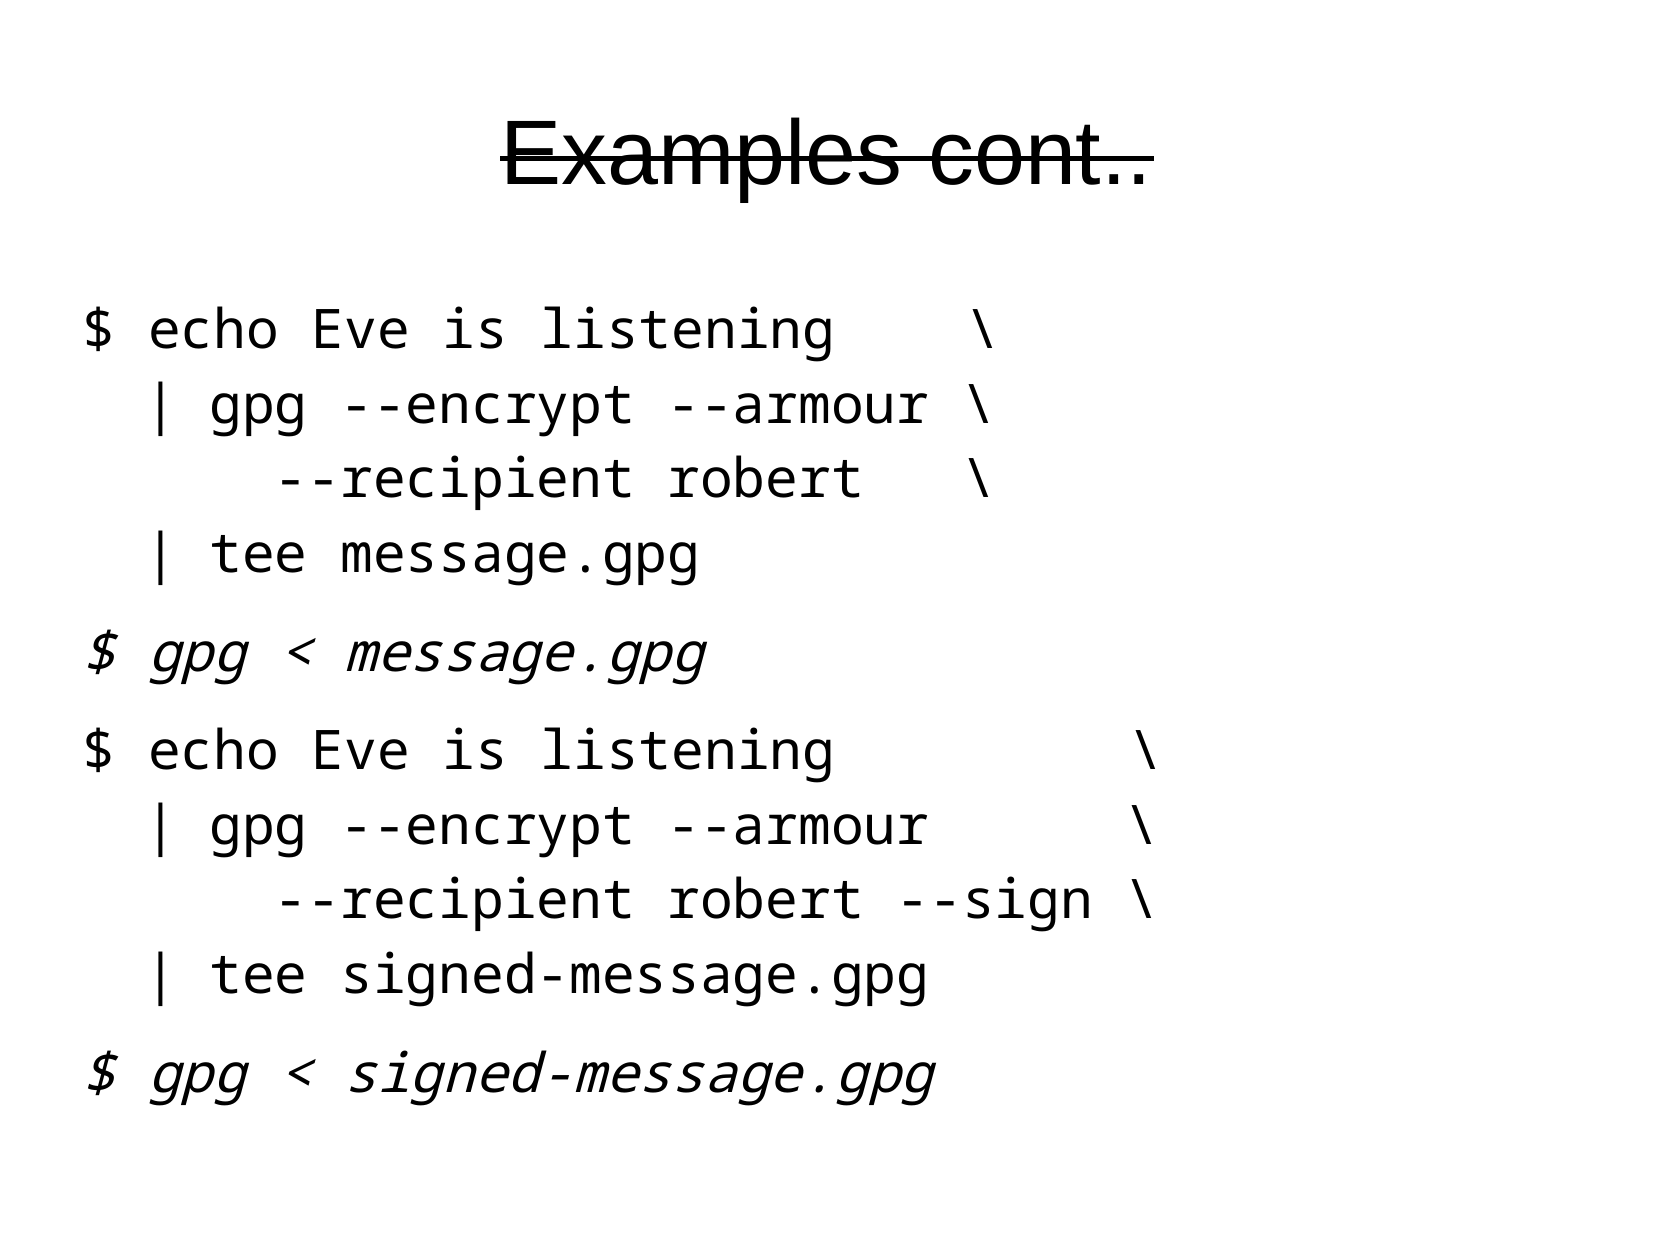

# Examples cont..
$ echo Eve is listening \
	| gpg --encrypt --armour \
				 --recipient robert \
	| tee message.gpg
$ gpg < message.gpg
$ echo Eve is listening \
	| gpg --encrypt --armour \
	 --recipient robert --sign \
	| tee signed-message.gpg
$ gpg < signed-message.gpg